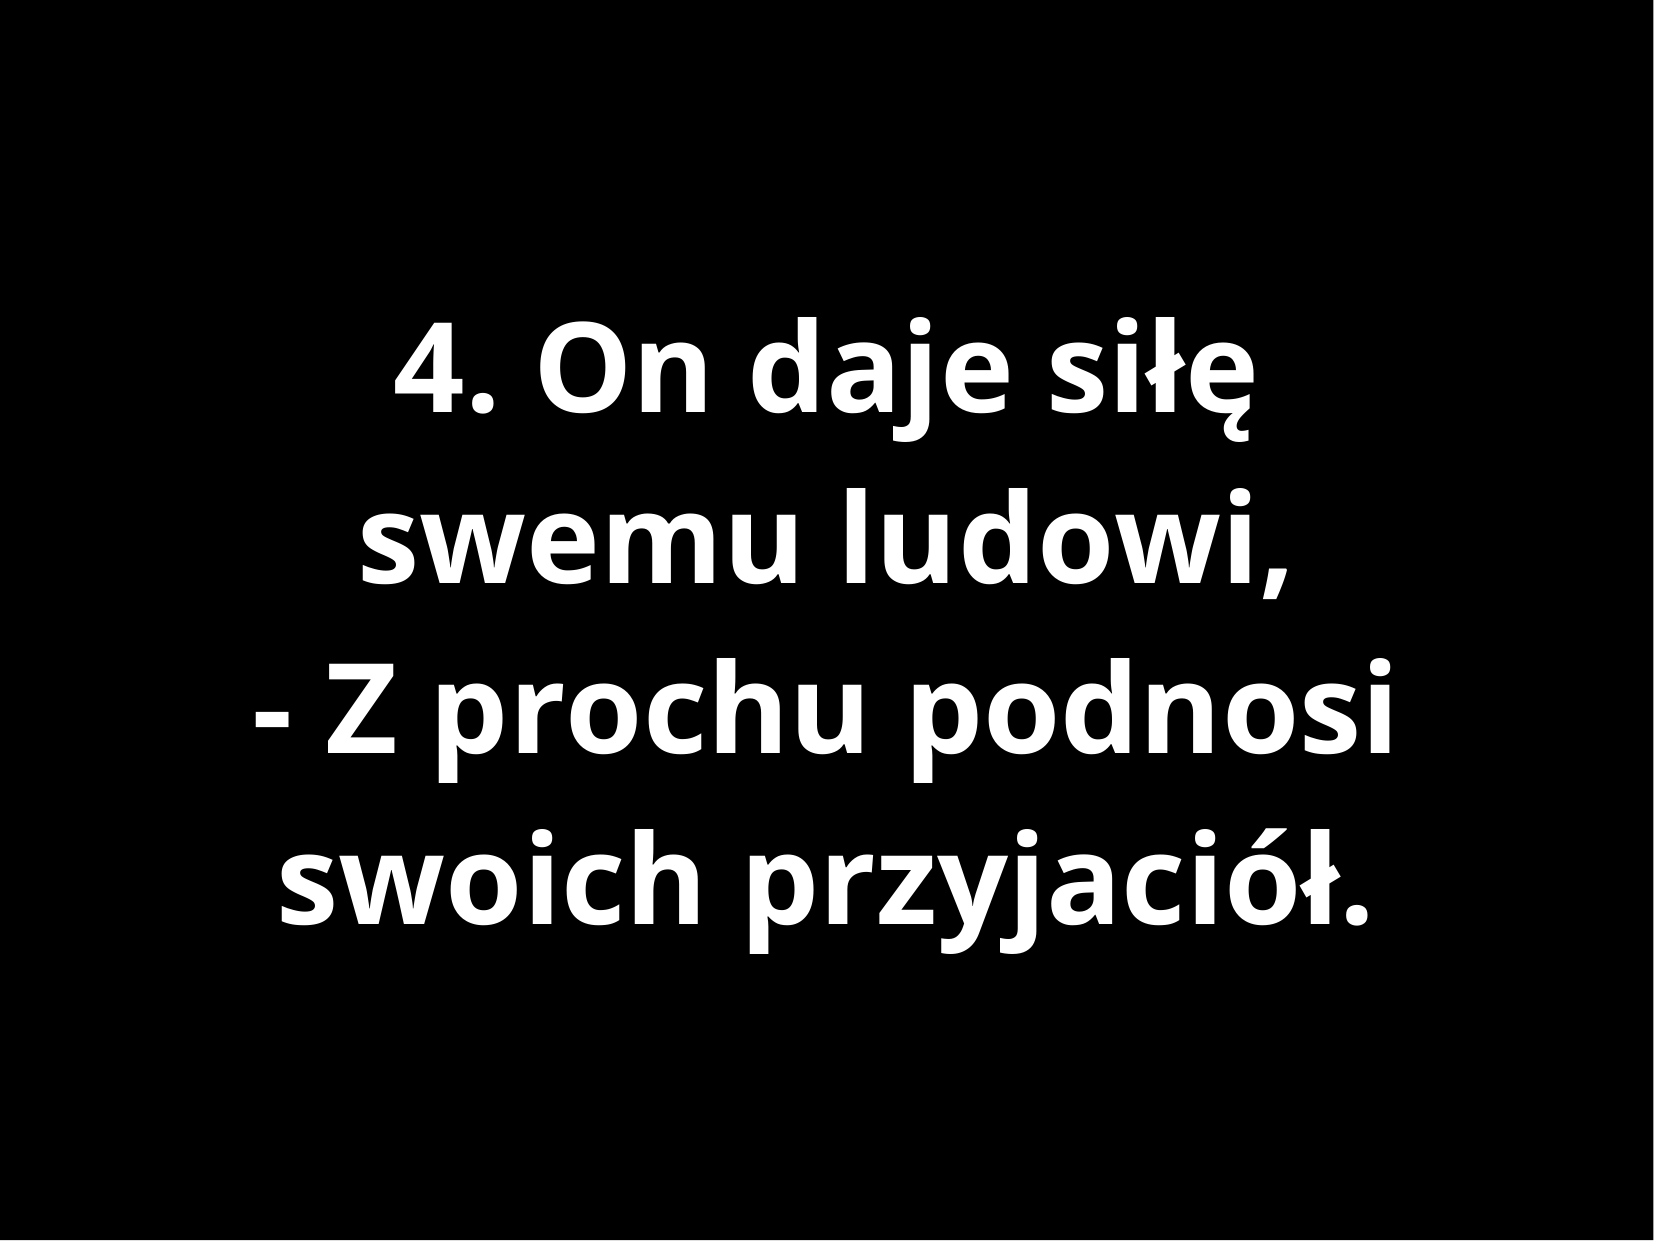

# 4. On daje siłę swemu ludowi, - Z prochu podnosi swoich przyjaciół.